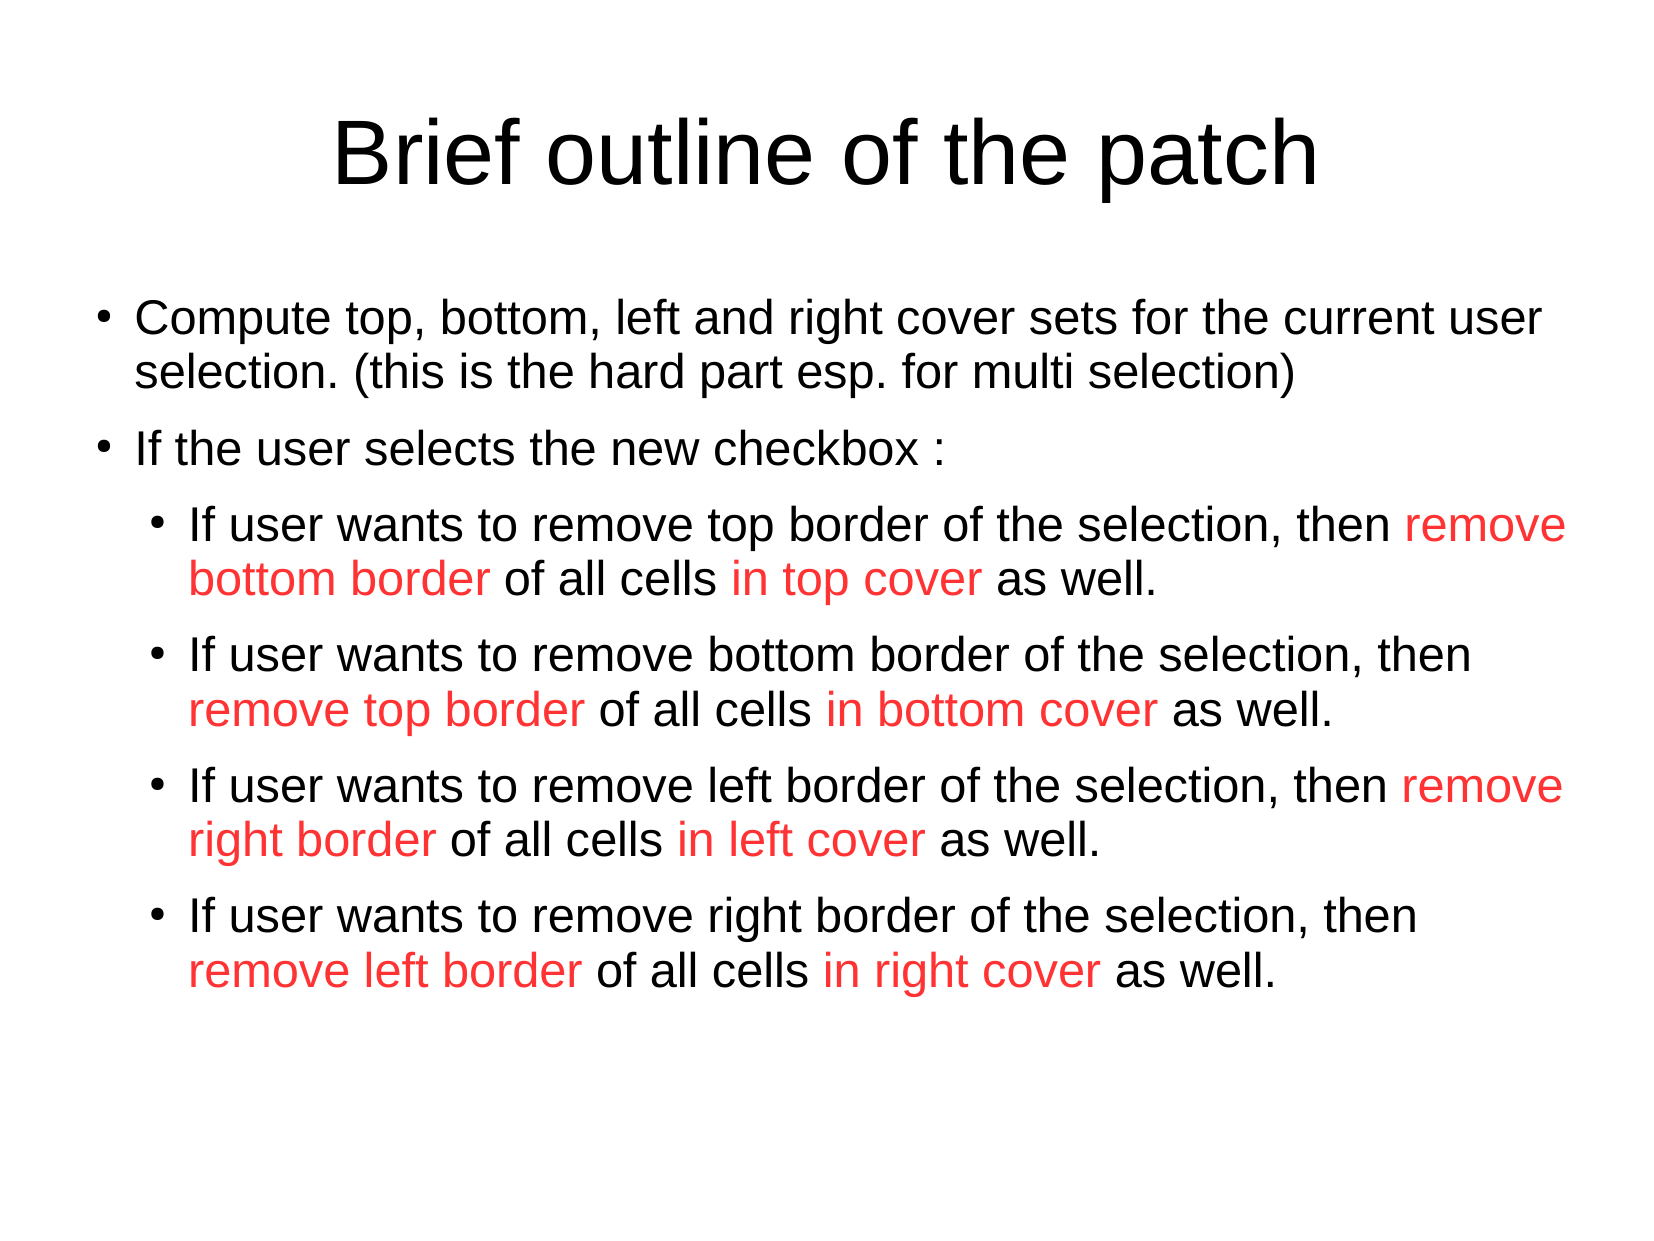

# Brief outline of the patch
Compute top, bottom, left and right cover sets for the current user selection. (this is the hard part esp. for multi selection)
If the user selects the new checkbox :
If user wants to remove top border of the selection, then remove bottom border of all cells in top cover as well.
If user wants to remove bottom border of the selection, then remove top border of all cells in bottom cover as well.
If user wants to remove left border of the selection, then remove right border of all cells in left cover as well.
If user wants to remove right border of the selection, then remove left border of all cells in right cover as well.